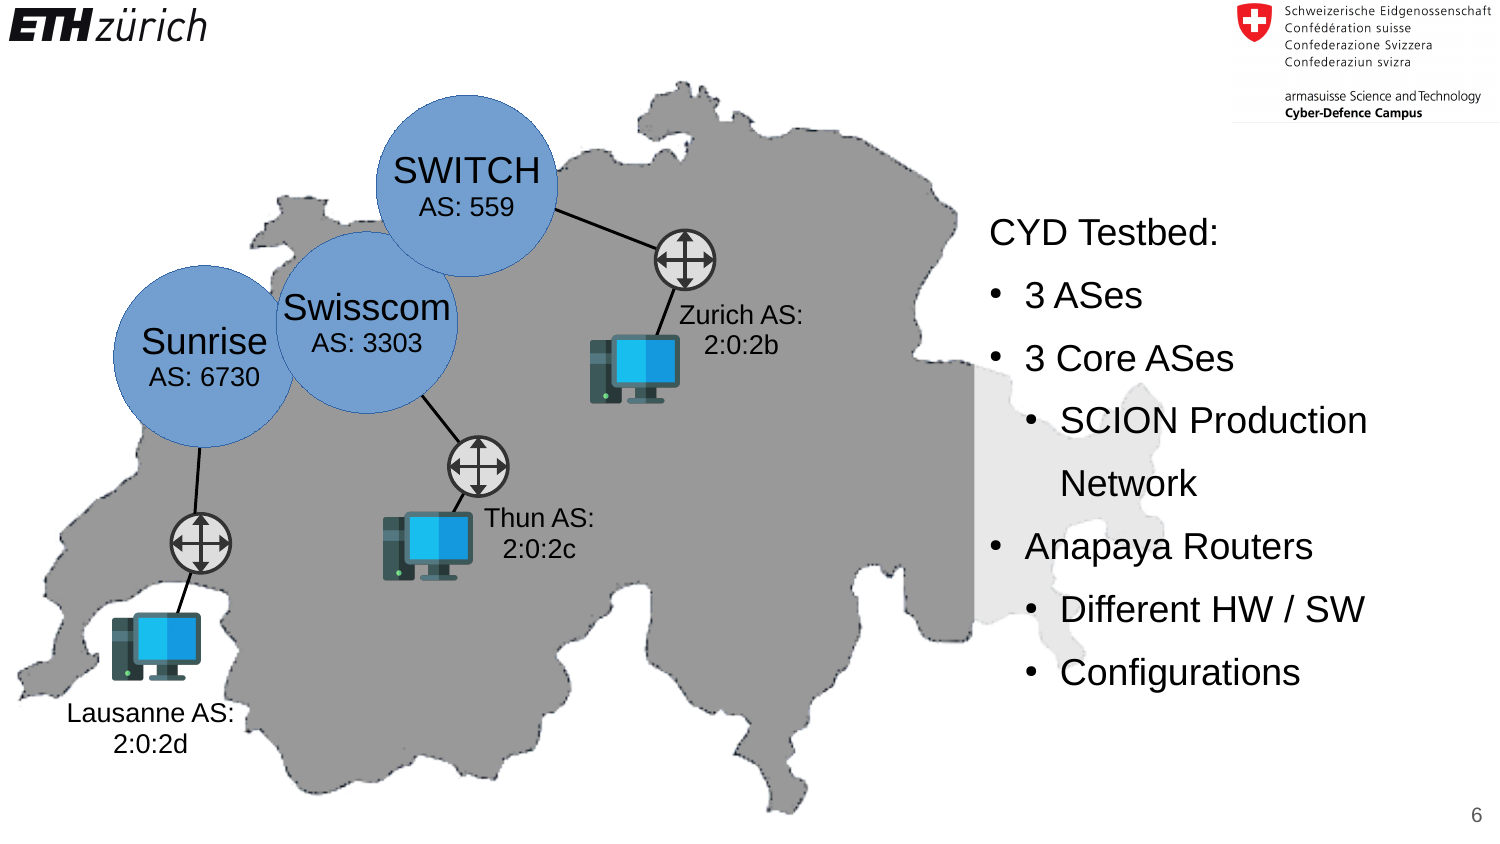

SWITCH
AS: 559
CYD Testbed:
3 ASes
3 Core ASes
SCION Production Network
Anapaya Routers
Different HW / SW
Configurations
Swisscom
AS: 3303
Sunrise
AS: 6730
Zurich AS:
2:0:2b
Thun AS:
2:0:2c
Lausanne AS:
2:0:2d
6